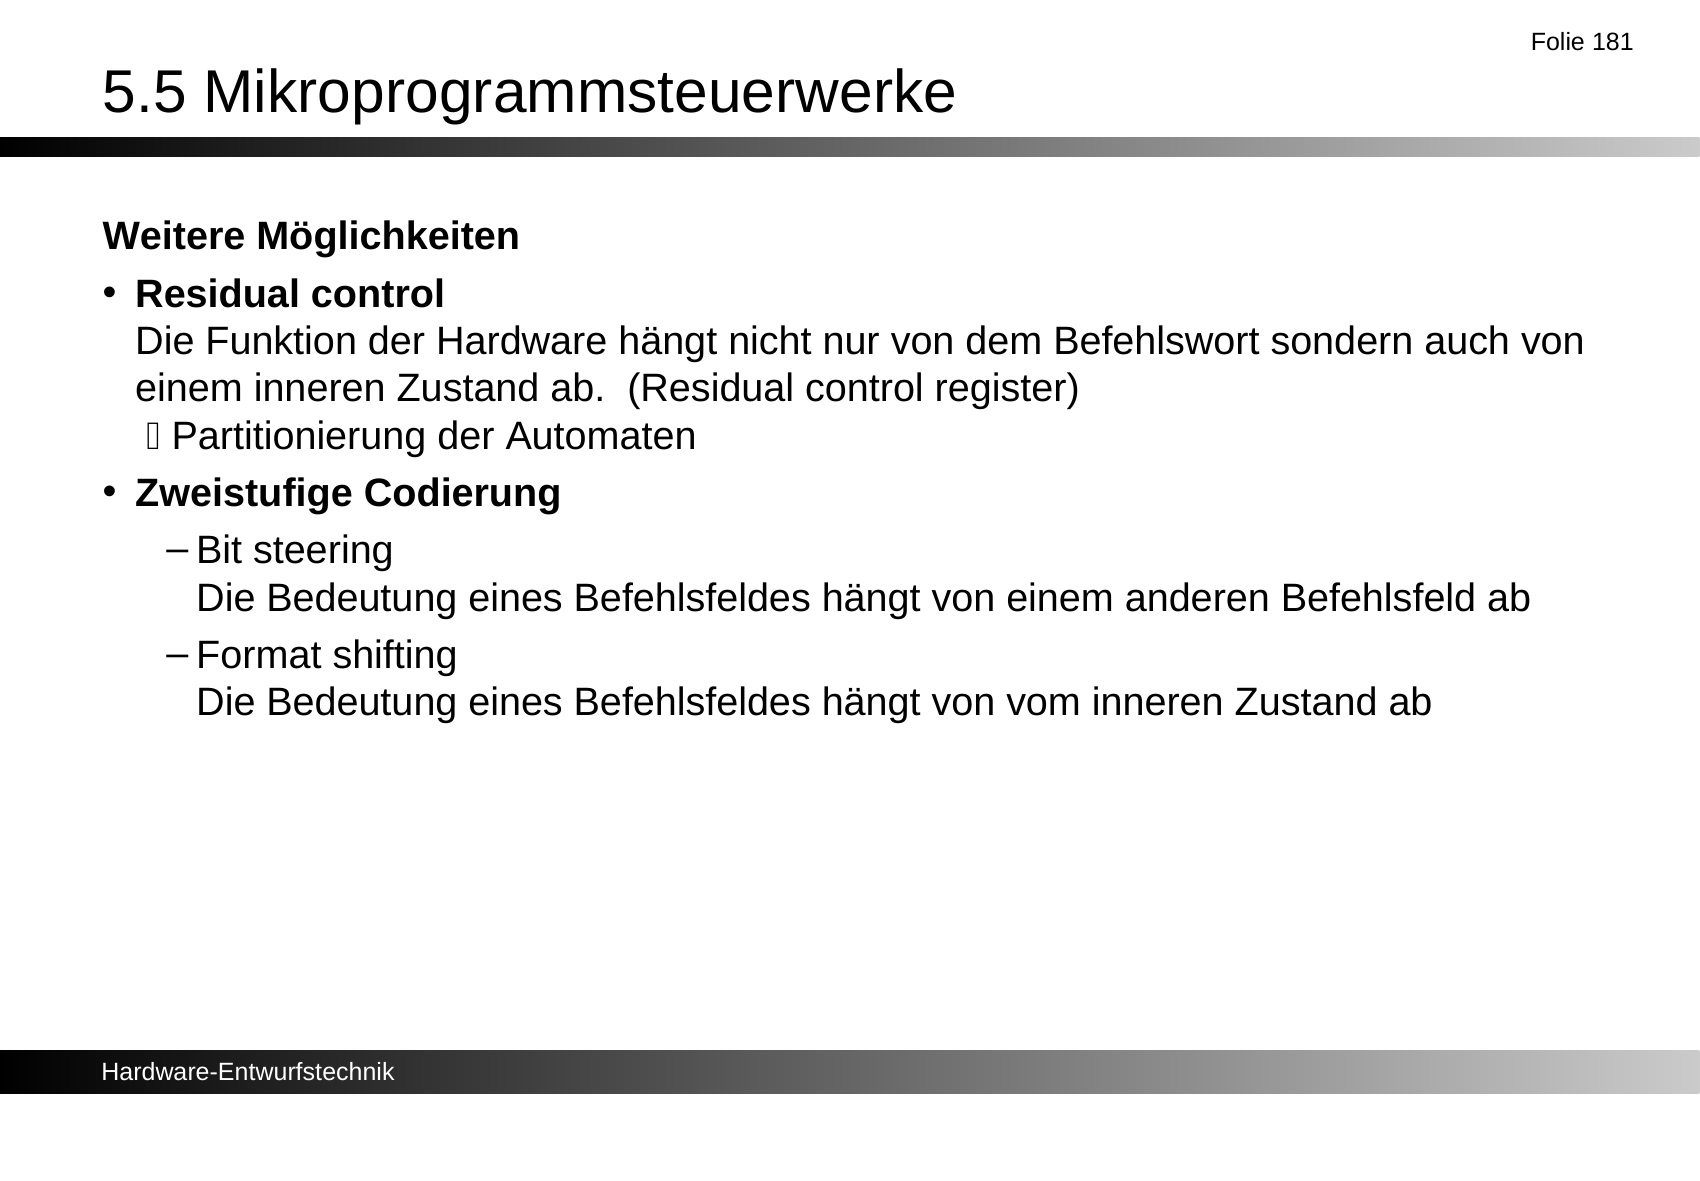

# 5.5 Mikroprogrammsteuerwerke
Weitere Möglichkeiten
Residual control
Die Funktion der Hardware hängt nicht nur von dem Befehlswort sondern auch von einem inneren Zustand ab. (Residual control register)
  Partitionierung der Automaten
Zweistufige Codierung
Bit steering
Die Bedeutung eines Befehlsfeldes hängt von einem anderen Befehlsfeld ab
Format shifting
Die Bedeutung eines Befehlsfeldes hängt von vom inneren Zustand ab